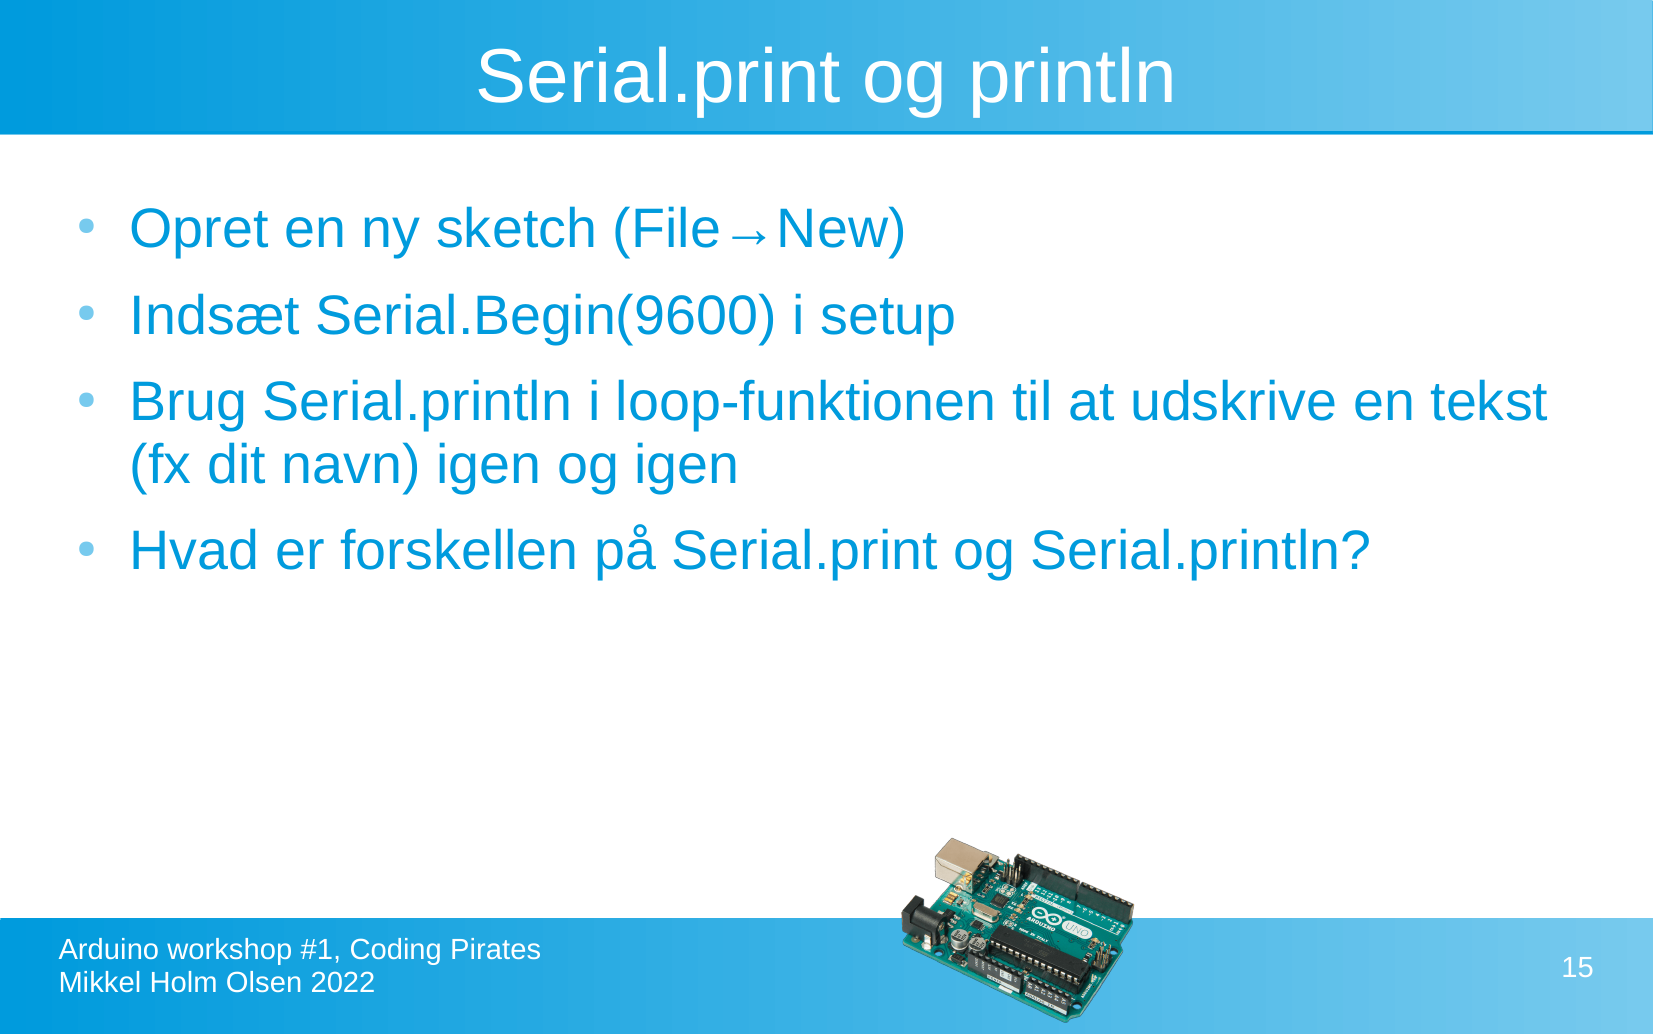

# Serial.print og println
Opret en ny sketch (File→New)
Indsæt Serial.Begin(9600) i setup
Brug Serial.println i loop-funktionen til at udskrive en tekst (fx dit navn) igen og igen
Hvad er forskellen på Serial.print og Serial.println?
15